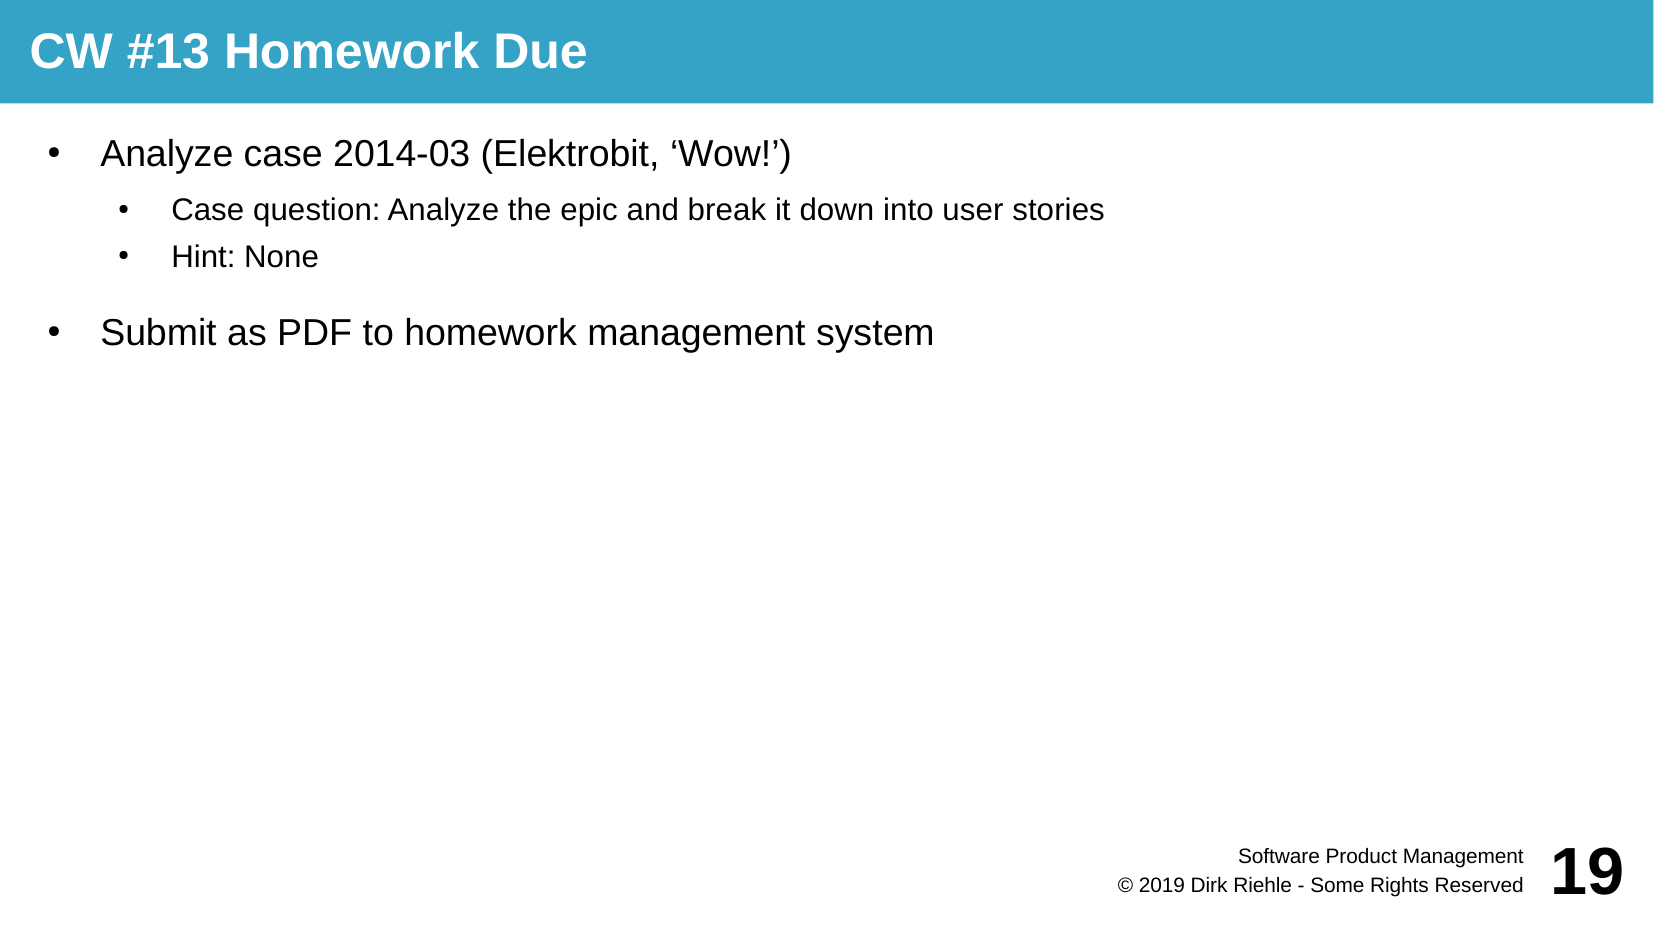

# CW #13 Homework Due
Analyze case 2014-03 (Elektrobit, ‘Wow!’)
Case question: Analyze the epic and break it down into user stories
Hint: None
Submit as PDF to homework management system
Software Product Management
19
© 2019 Dirk Riehle - Some Rights Reserved